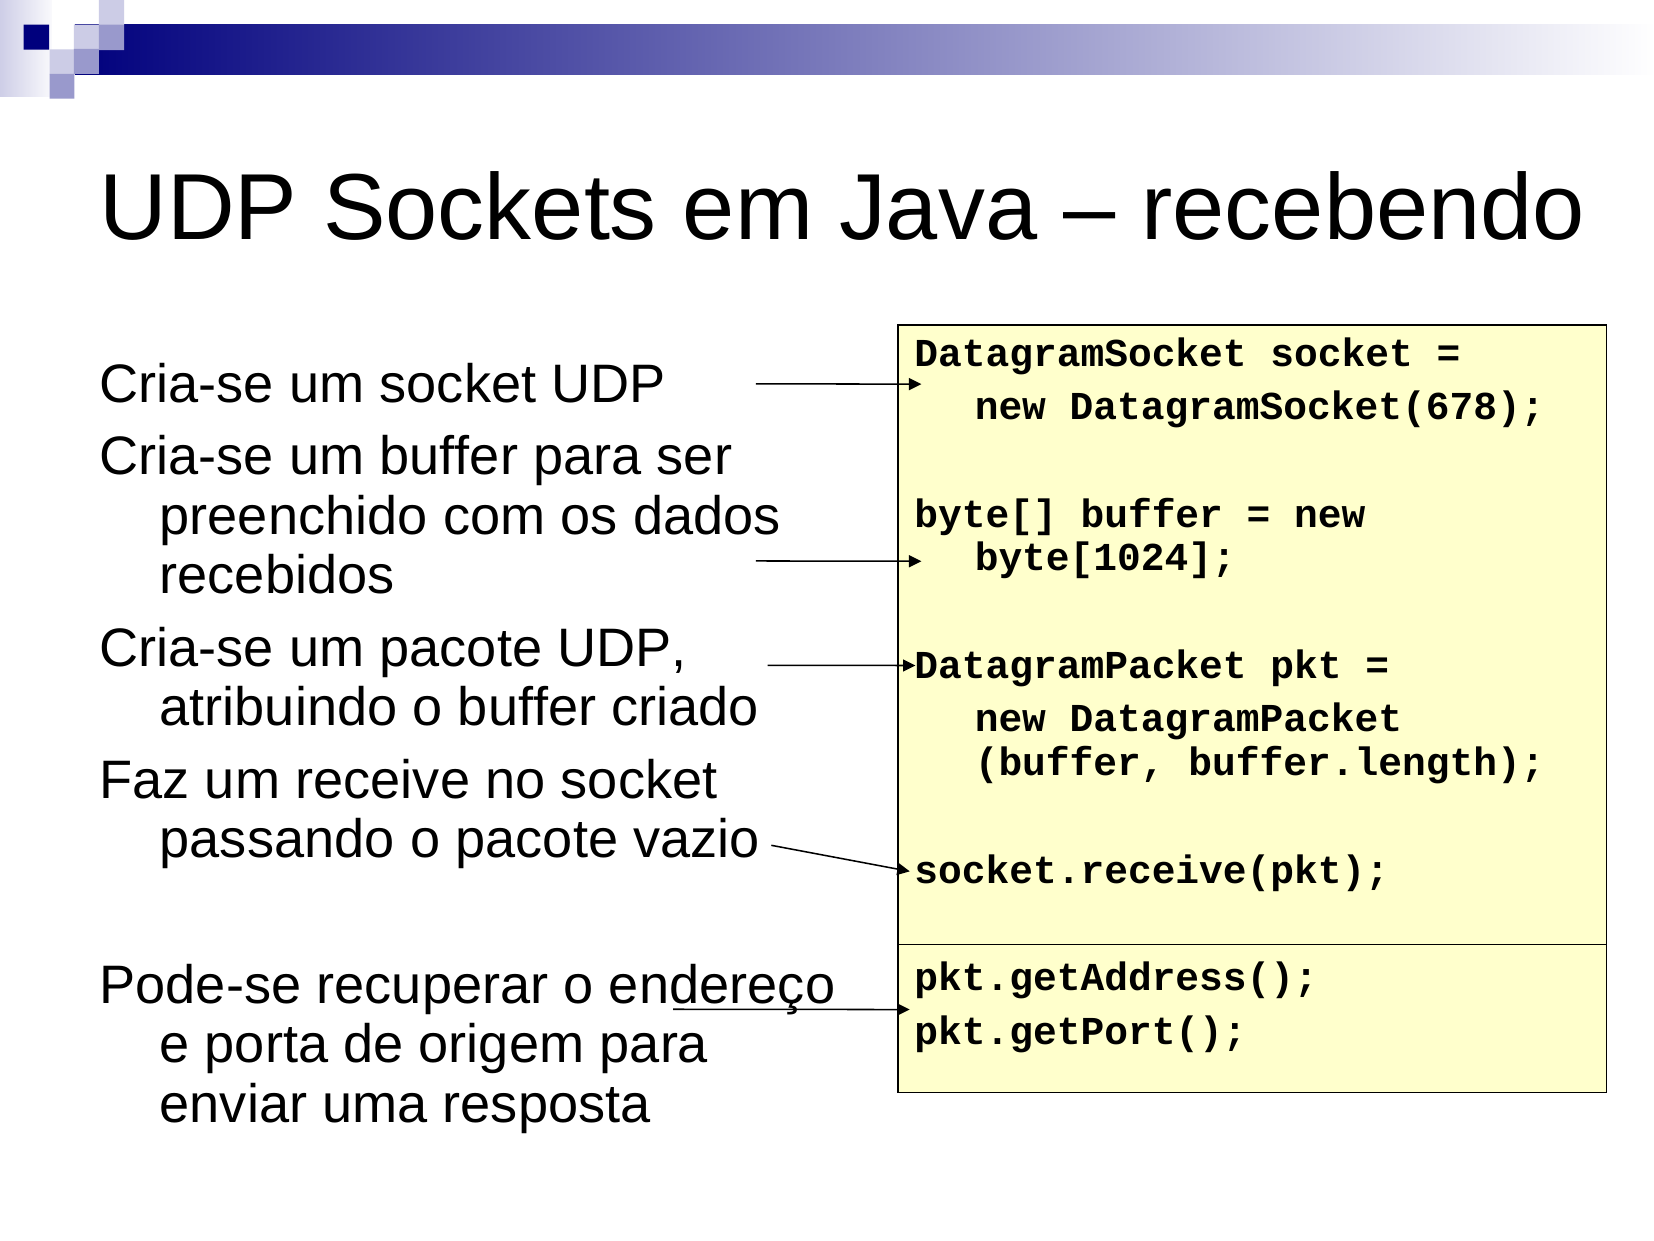

# UDP Sockets em Java – recebendo
DatagramSocket socket =
	new DatagramSocket(678);
byte[] buffer = new byte[1024];
DatagramPacket pkt =
	new DatagramPacket (buffer, buffer.length);
socket.receive(pkt);
pkt.getAddress();
pkt.getPort();
Cria-se um socket UDP
Cria-se um buffer para ser preenchido com os dados recebidos
Cria-se um pacote UDP, atribuindo o buffer criado
Faz um receive no socket passando o pacote vazio
Pode-se recuperar o endereço e porta de origem para enviar uma resposta